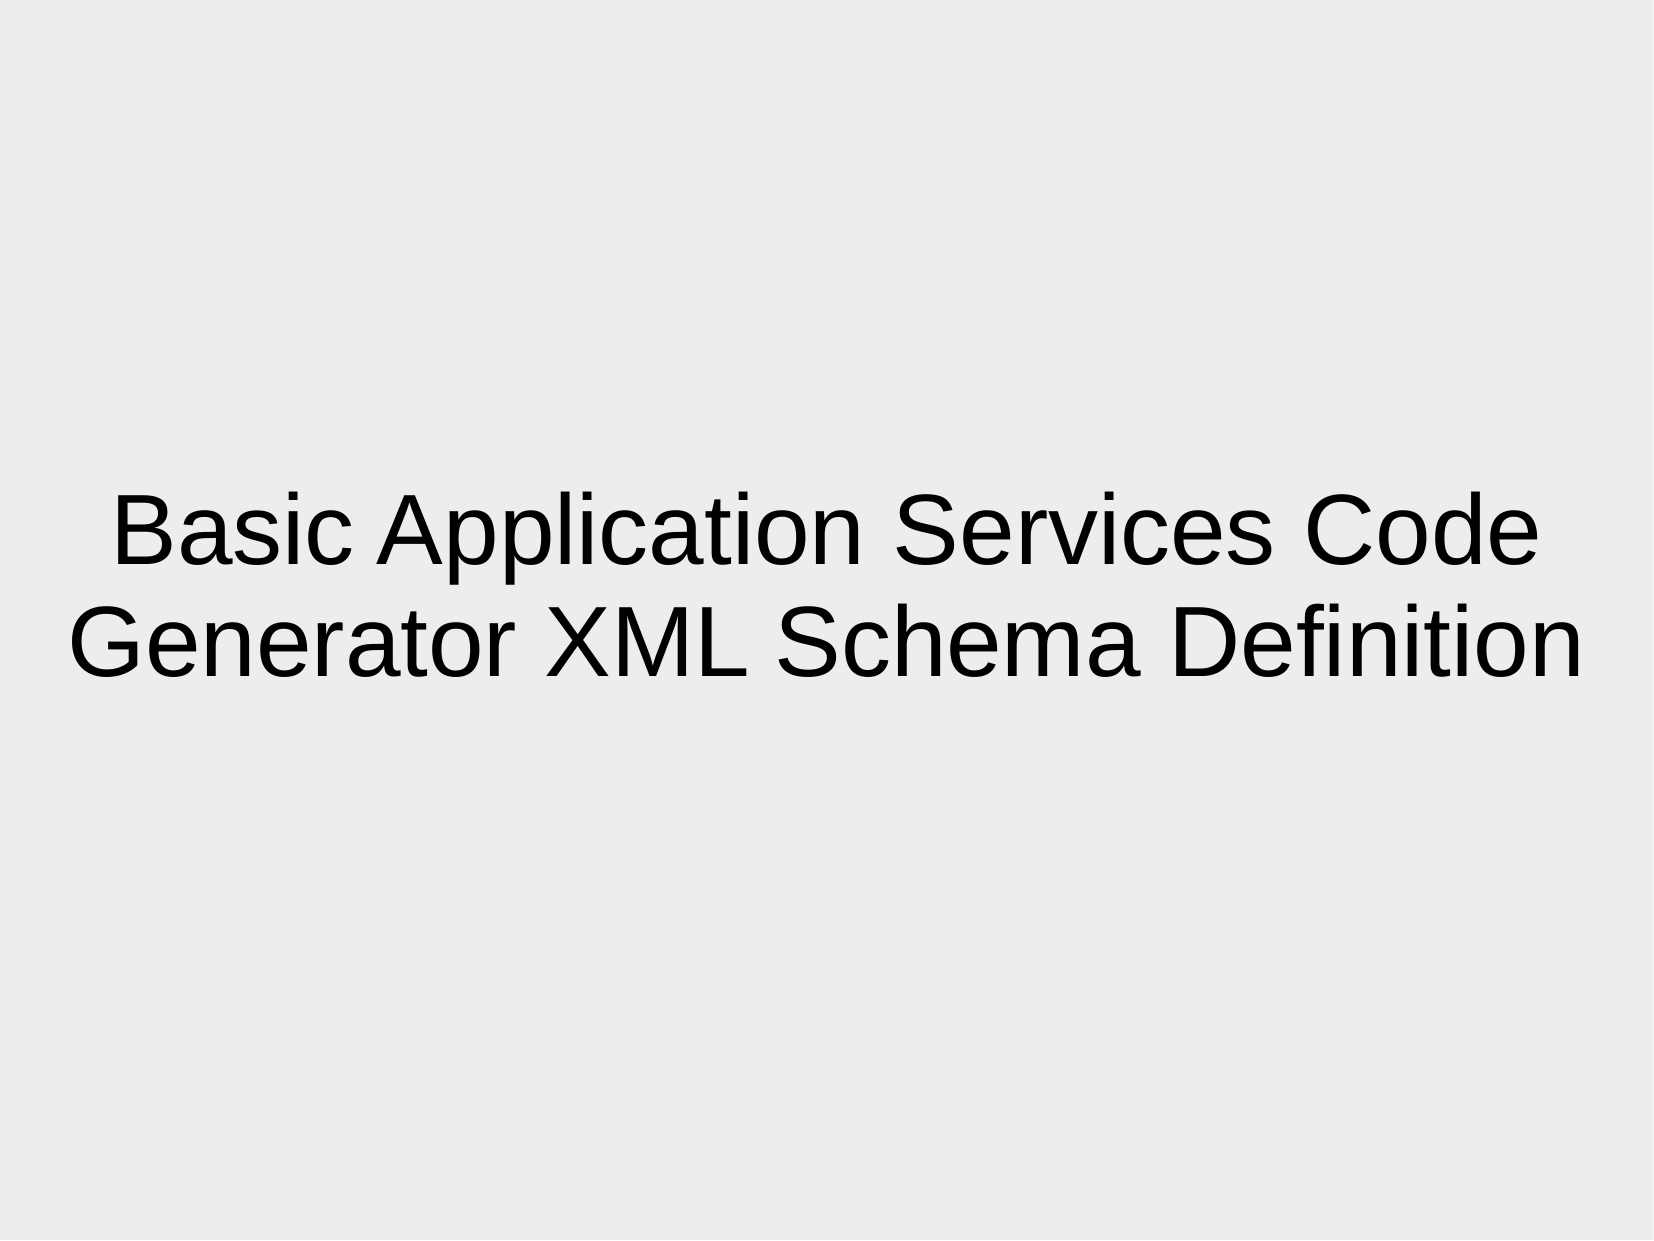

Basic Application Services Code Generator XML Schema Definition